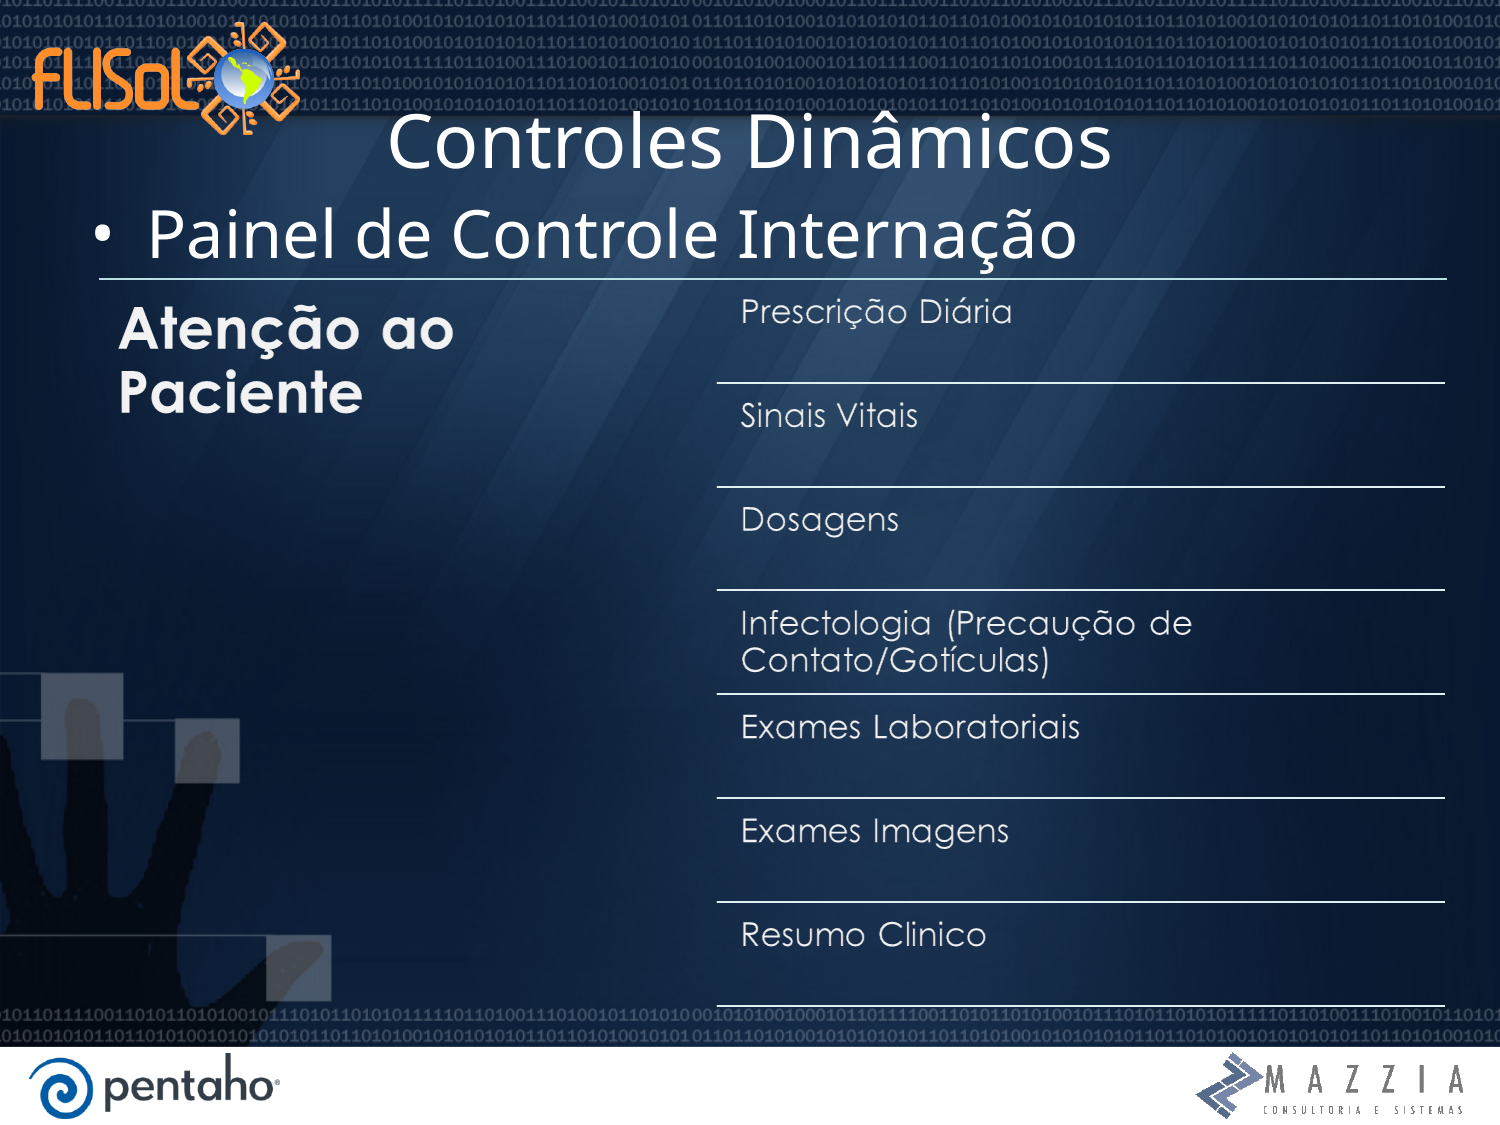

# Controles Dinâmicos
Painel de Controle Internação